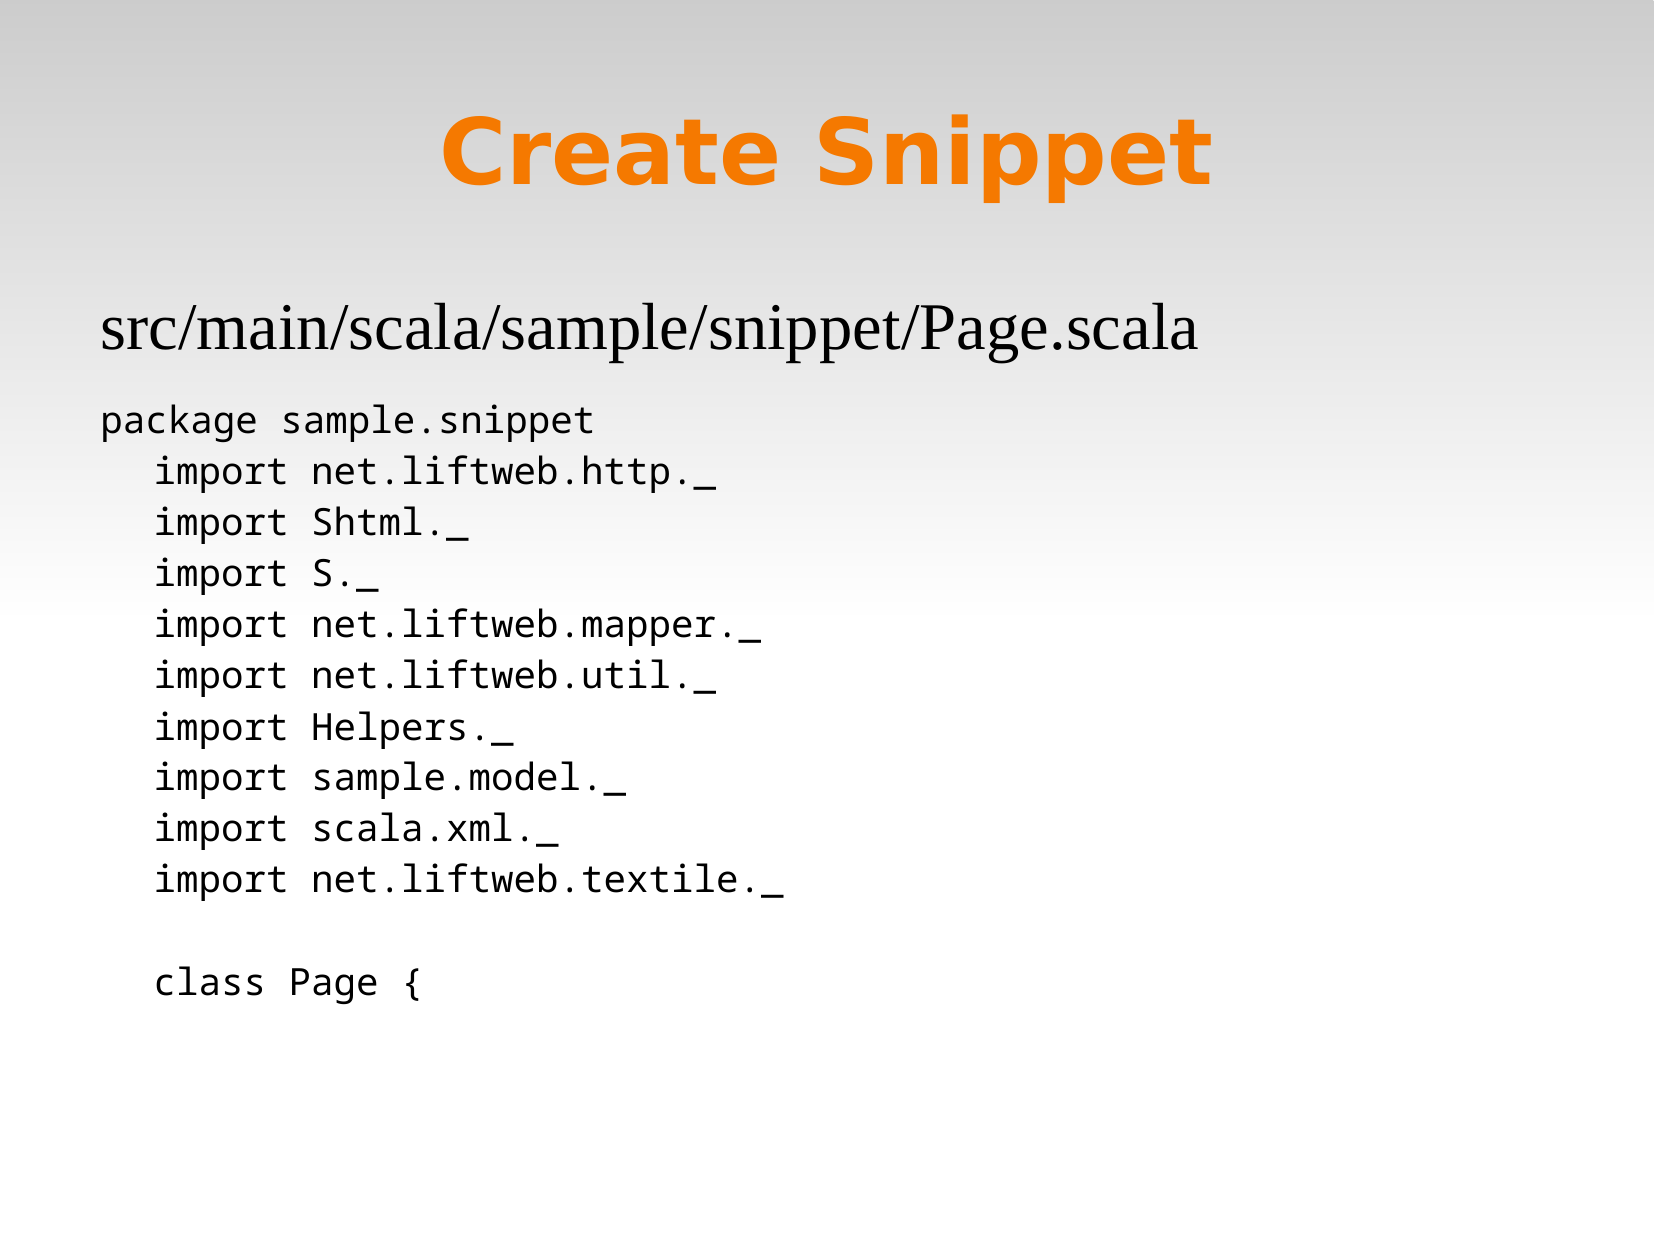

# Create Snippet
src/main/scala/sample/snippet/Page.scala
package sample.snippet
import net.liftweb.http._
import Shtml._
import S._
import net.liftweb.mapper._
import net.liftweb.util._
import Helpers._
import sample.model._
import scala.xml._
import net.liftweb.textile._
class Page {